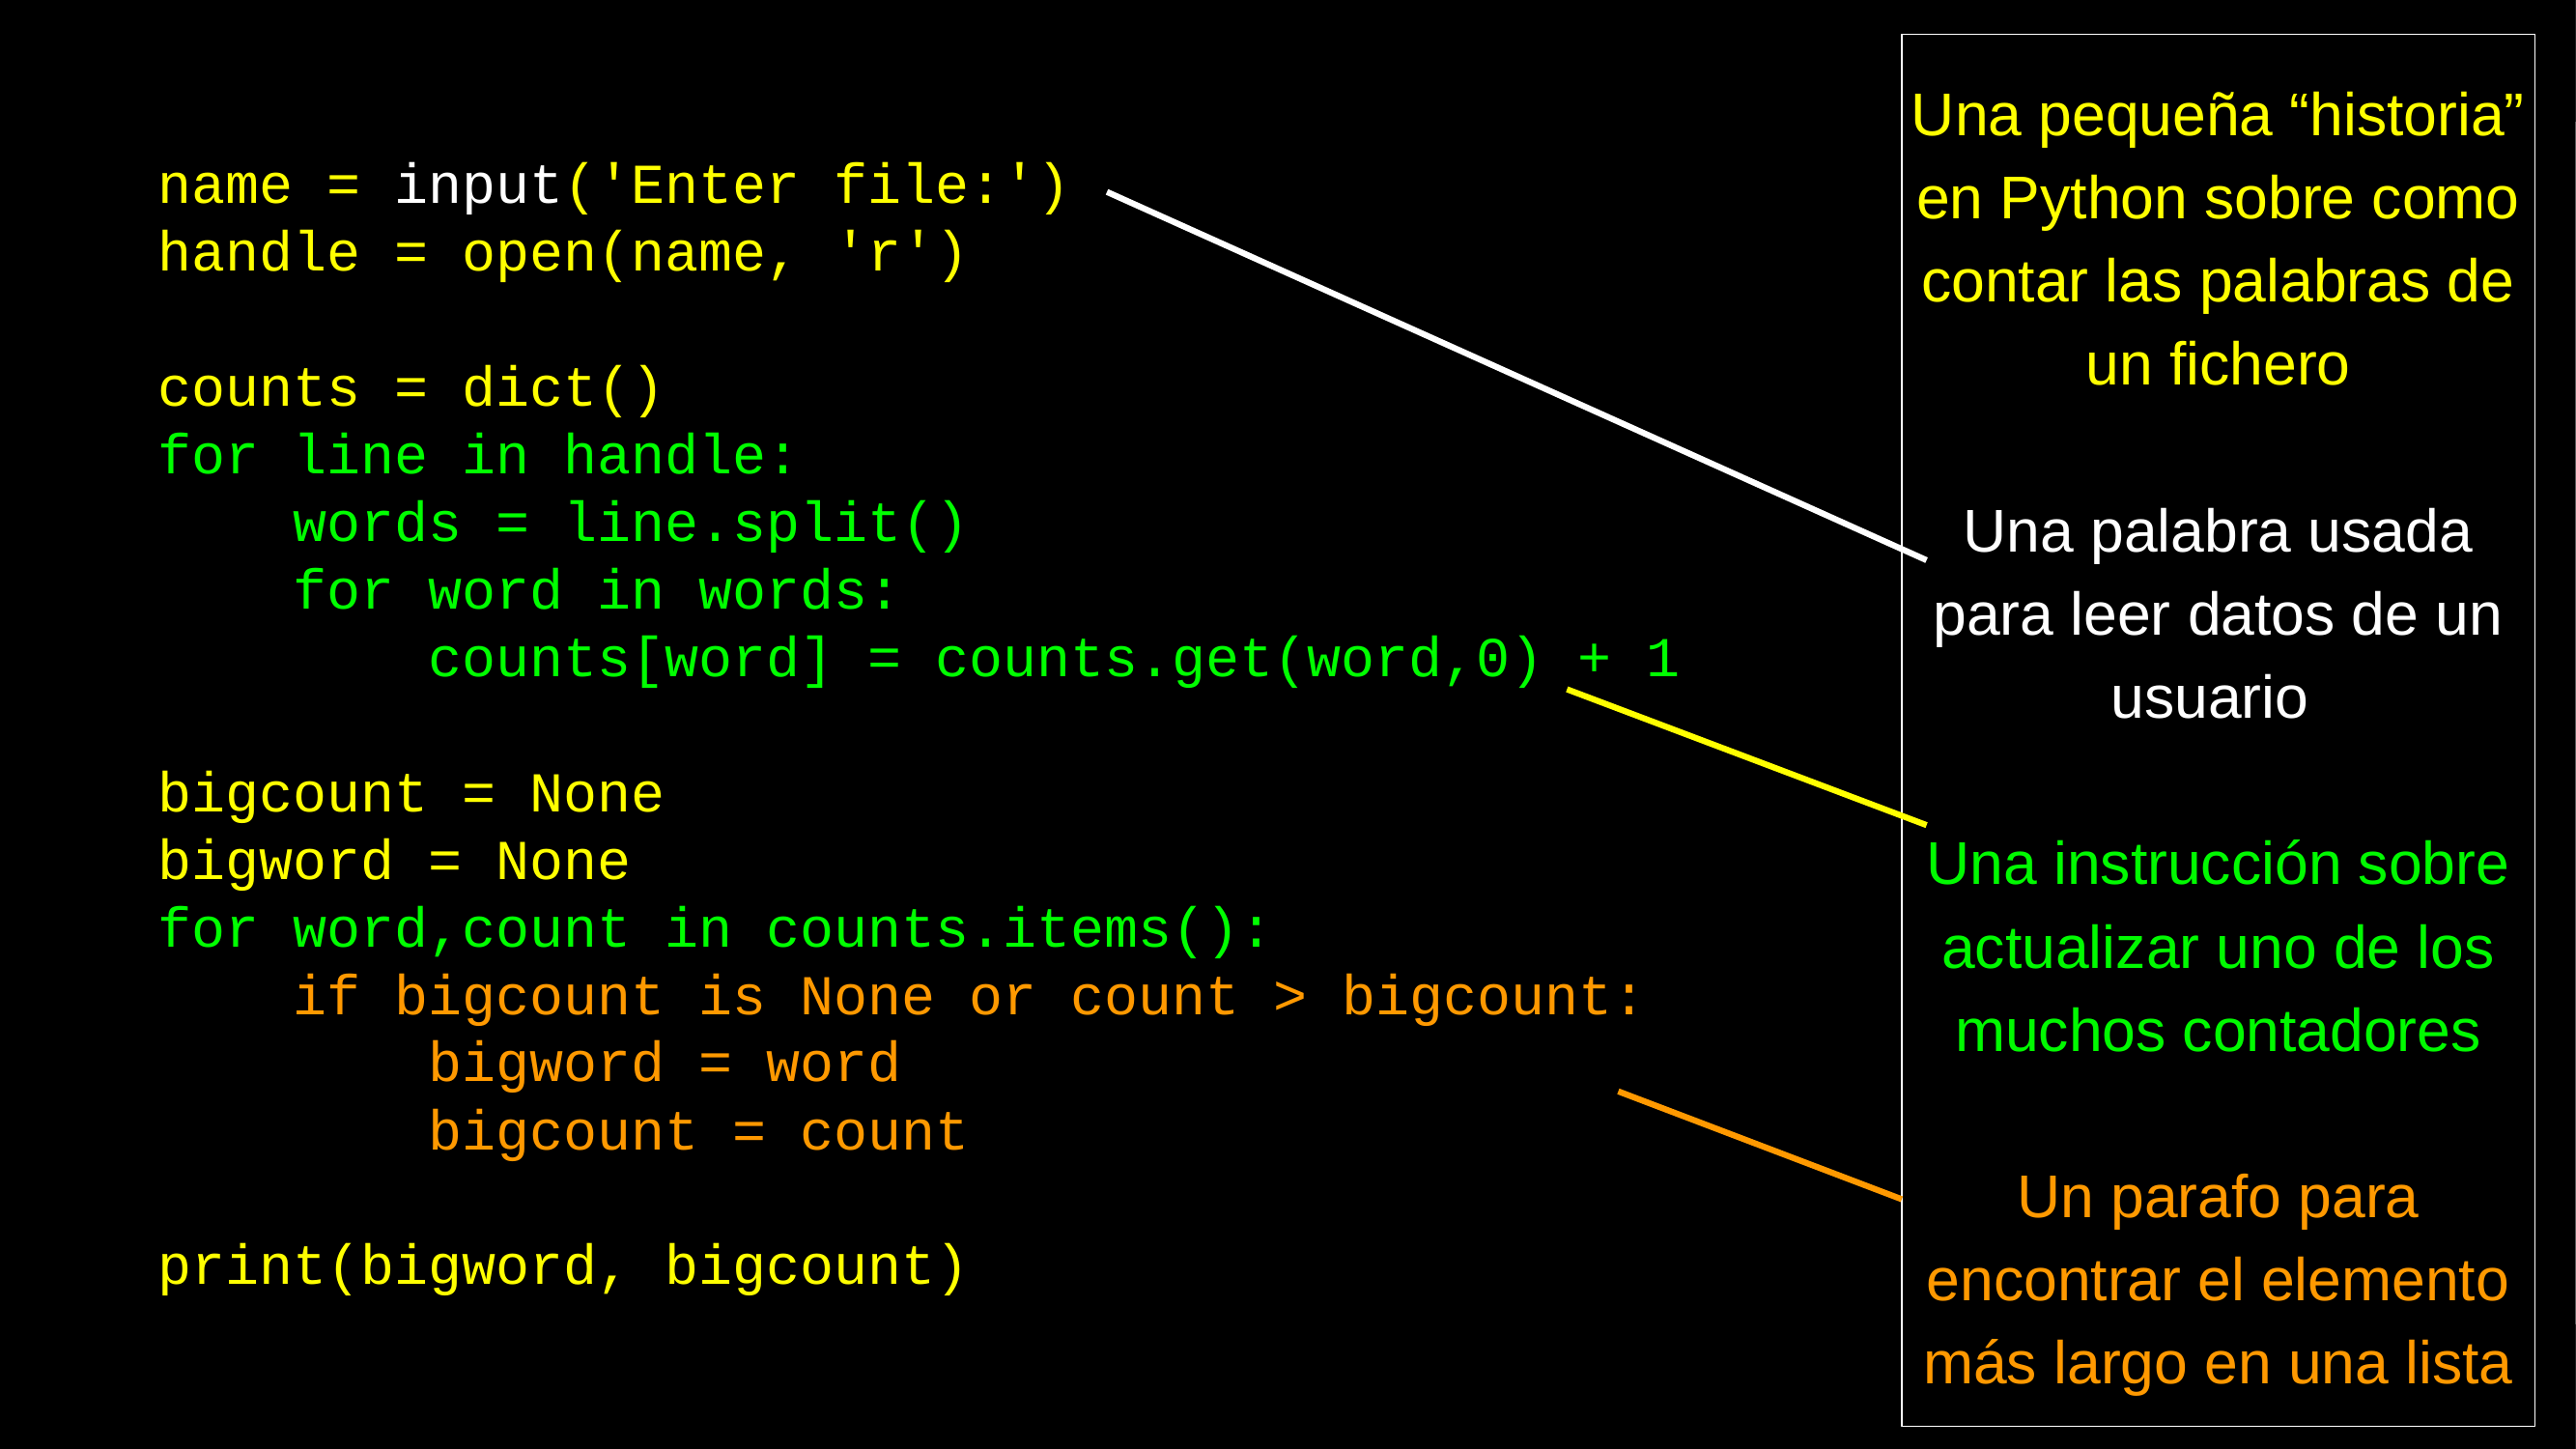

Una pequeña “historia” en Python sobre como contar las palabras de un fichero
Una palabra usada para leer datos de un usuario
Una instrucción sobre actualizar uno de los muchos contadores
Un parafo para encontrar el elemento más largo en una lista
name = input('Enter file:')
handle = open(name, 'r')
counts = dict()
for line in handle:
 words = line.split()
 for word in words:
 counts[word] = counts.get(word,0) + 1
bigcount = None
bigword = None
for word,count in counts.items():
 if bigcount is None or count > bigcount:
 bigword = word
 bigcount = count
print(bigword, bigcount)